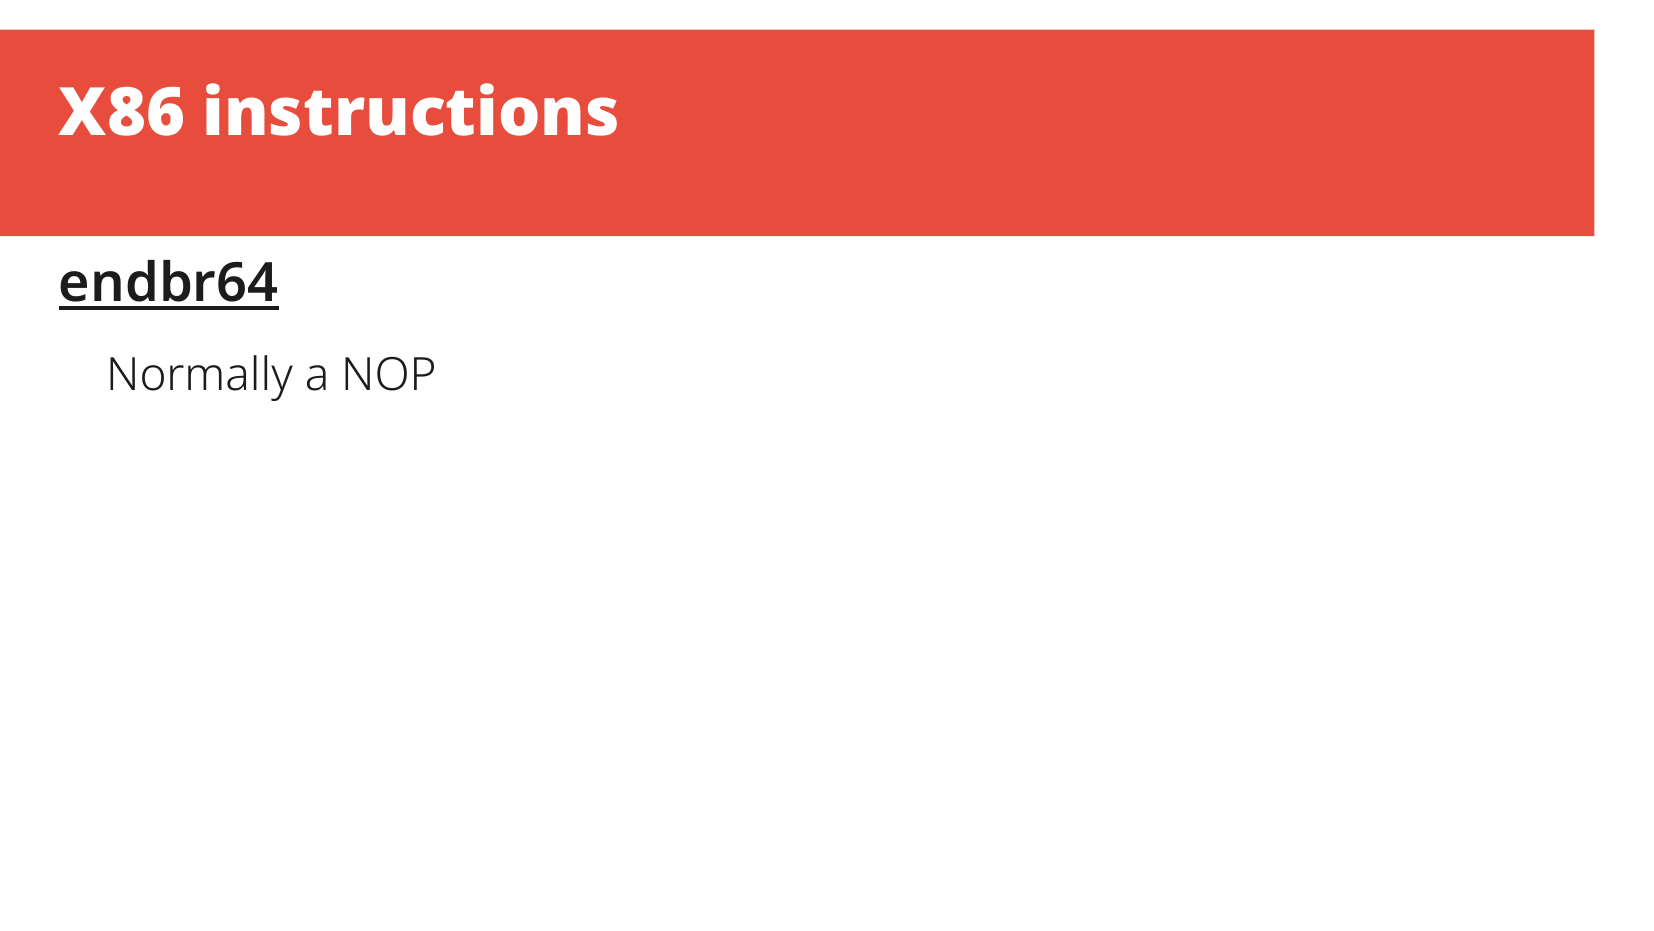

# X86 instructions
endbr64
Normally a NOP
12